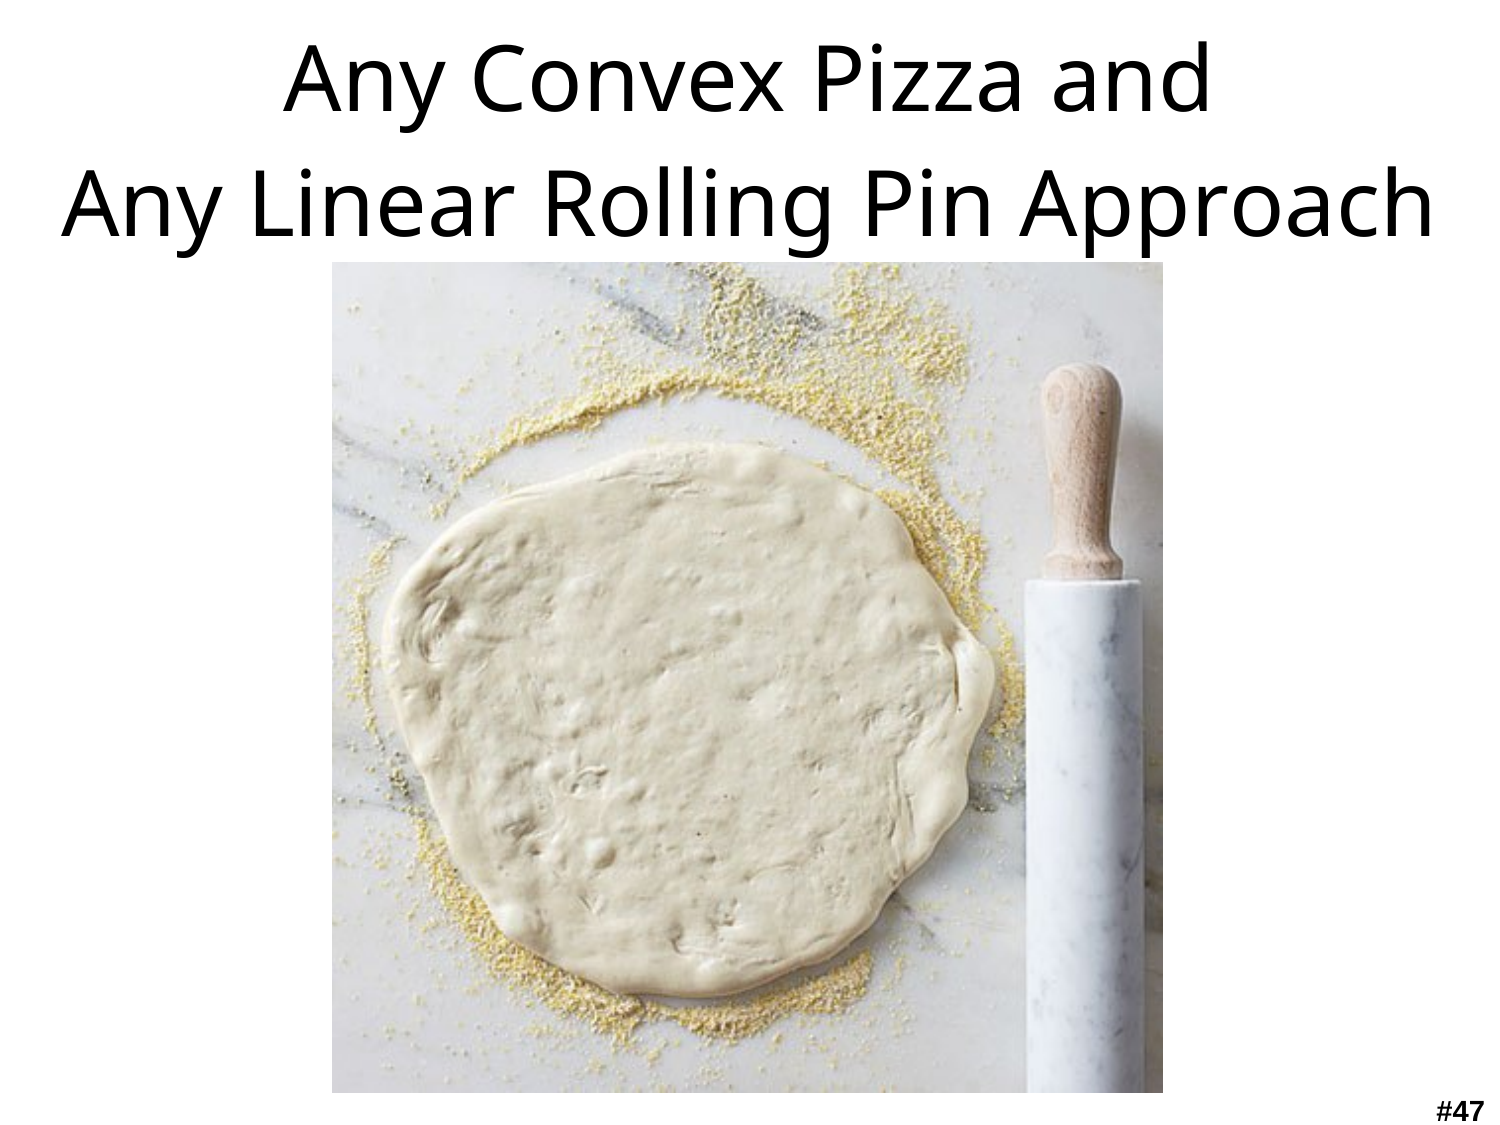

# Any Convex Pizza and Any Linear Rolling Pin Approach
47